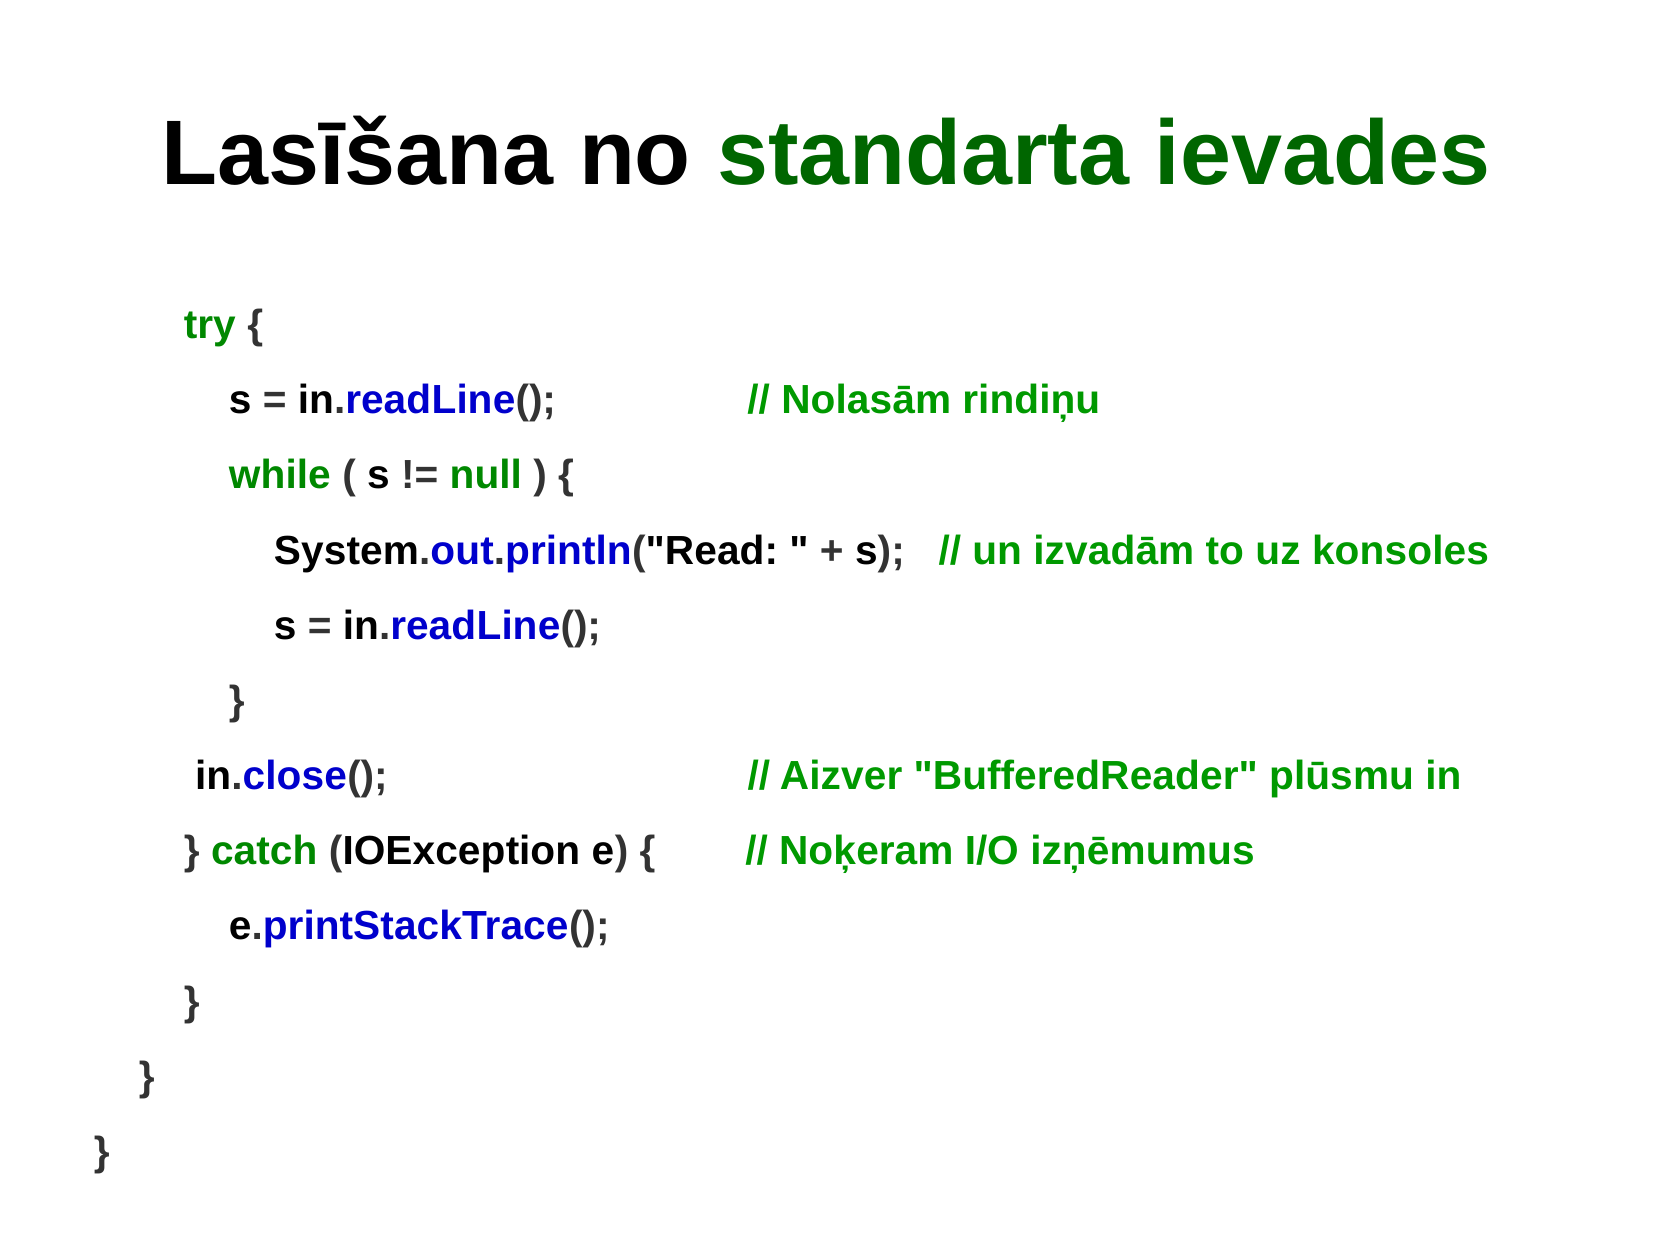

# Lasīšana no standarta ievades
 try {
 s = in.readLine(); // Nolasām rindiņu
 while ( s != null ) {
 System.out.println("Read: " + s); // un izvadām to uz konsoles
 s = in.readLine();
 }
 in.close(); // Aizver "BufferedReader" plūsmu in
 } catch (IOException e) { // Noķeram I/O izņēmumus
 e.printStackTrace();
 }
 }
 }